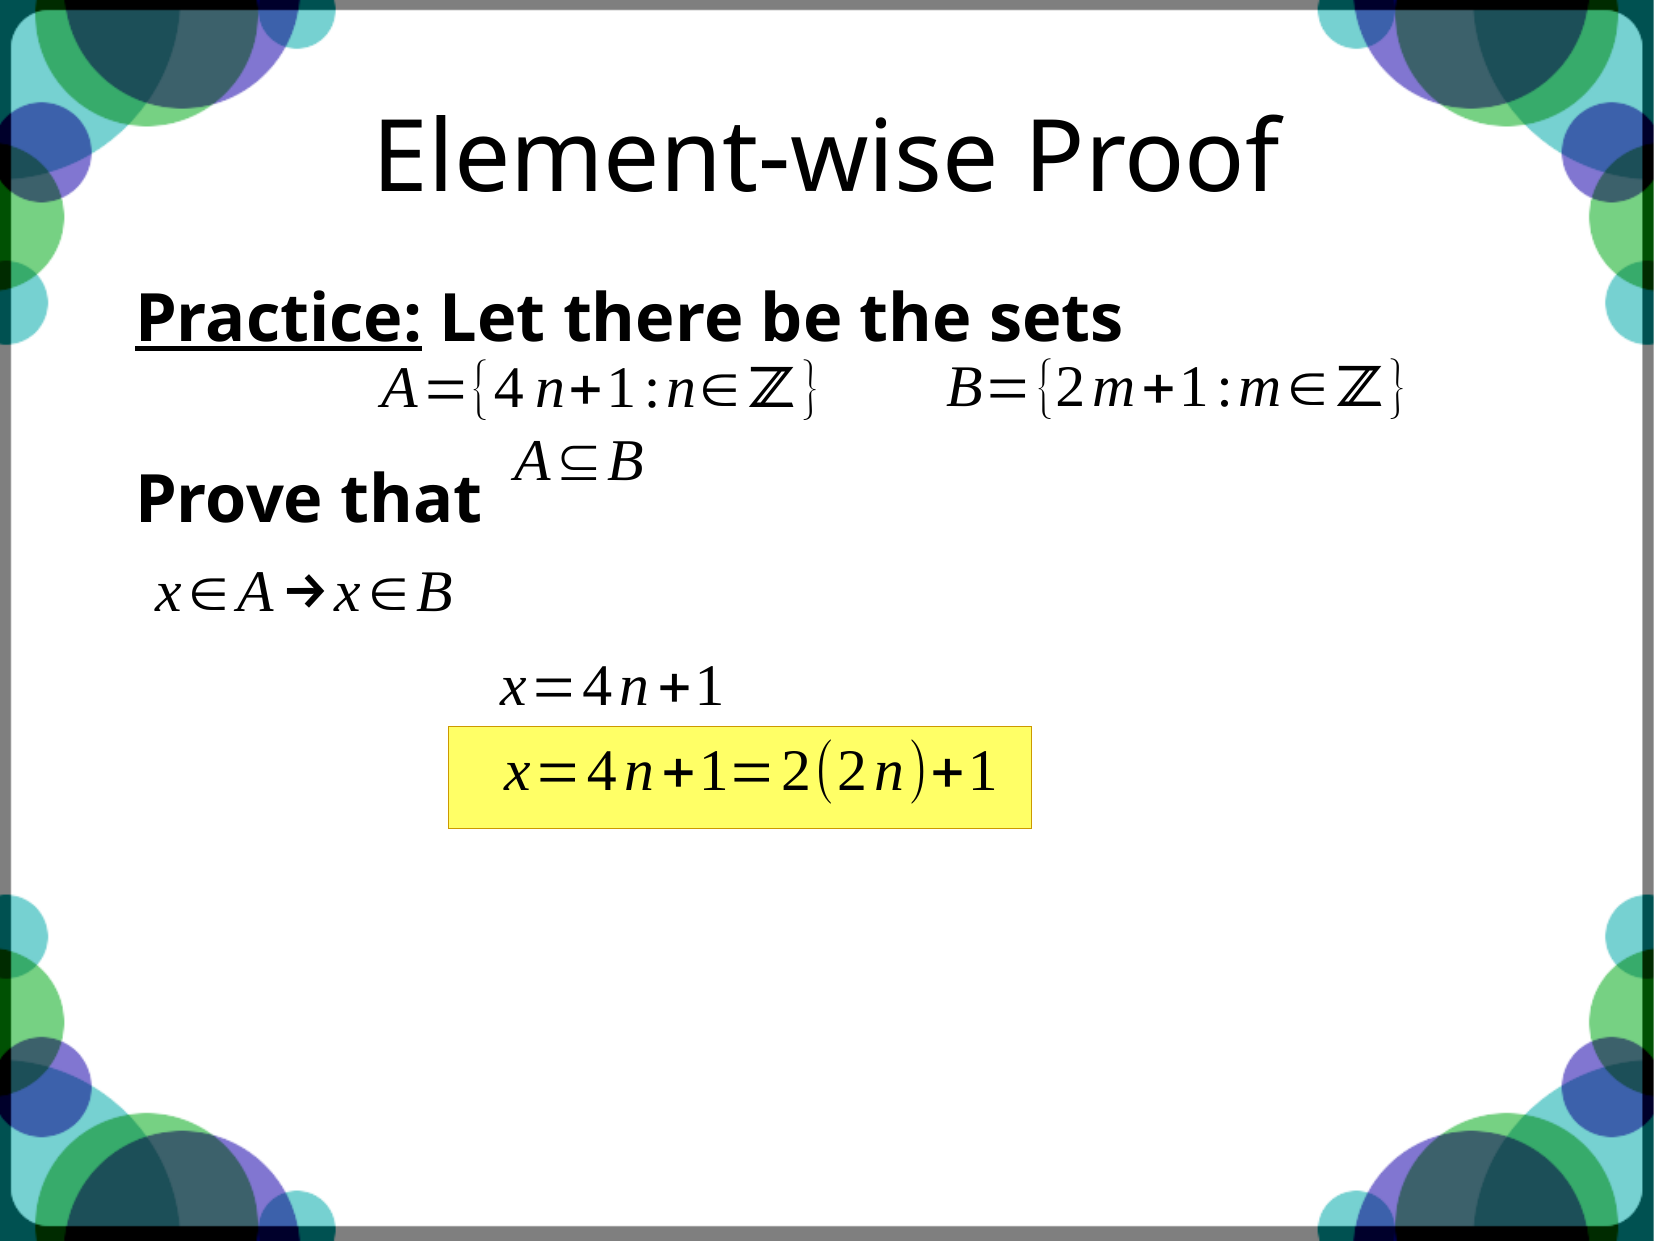

# Element-wise Proof
Practice: Let there be the sets
Prove that